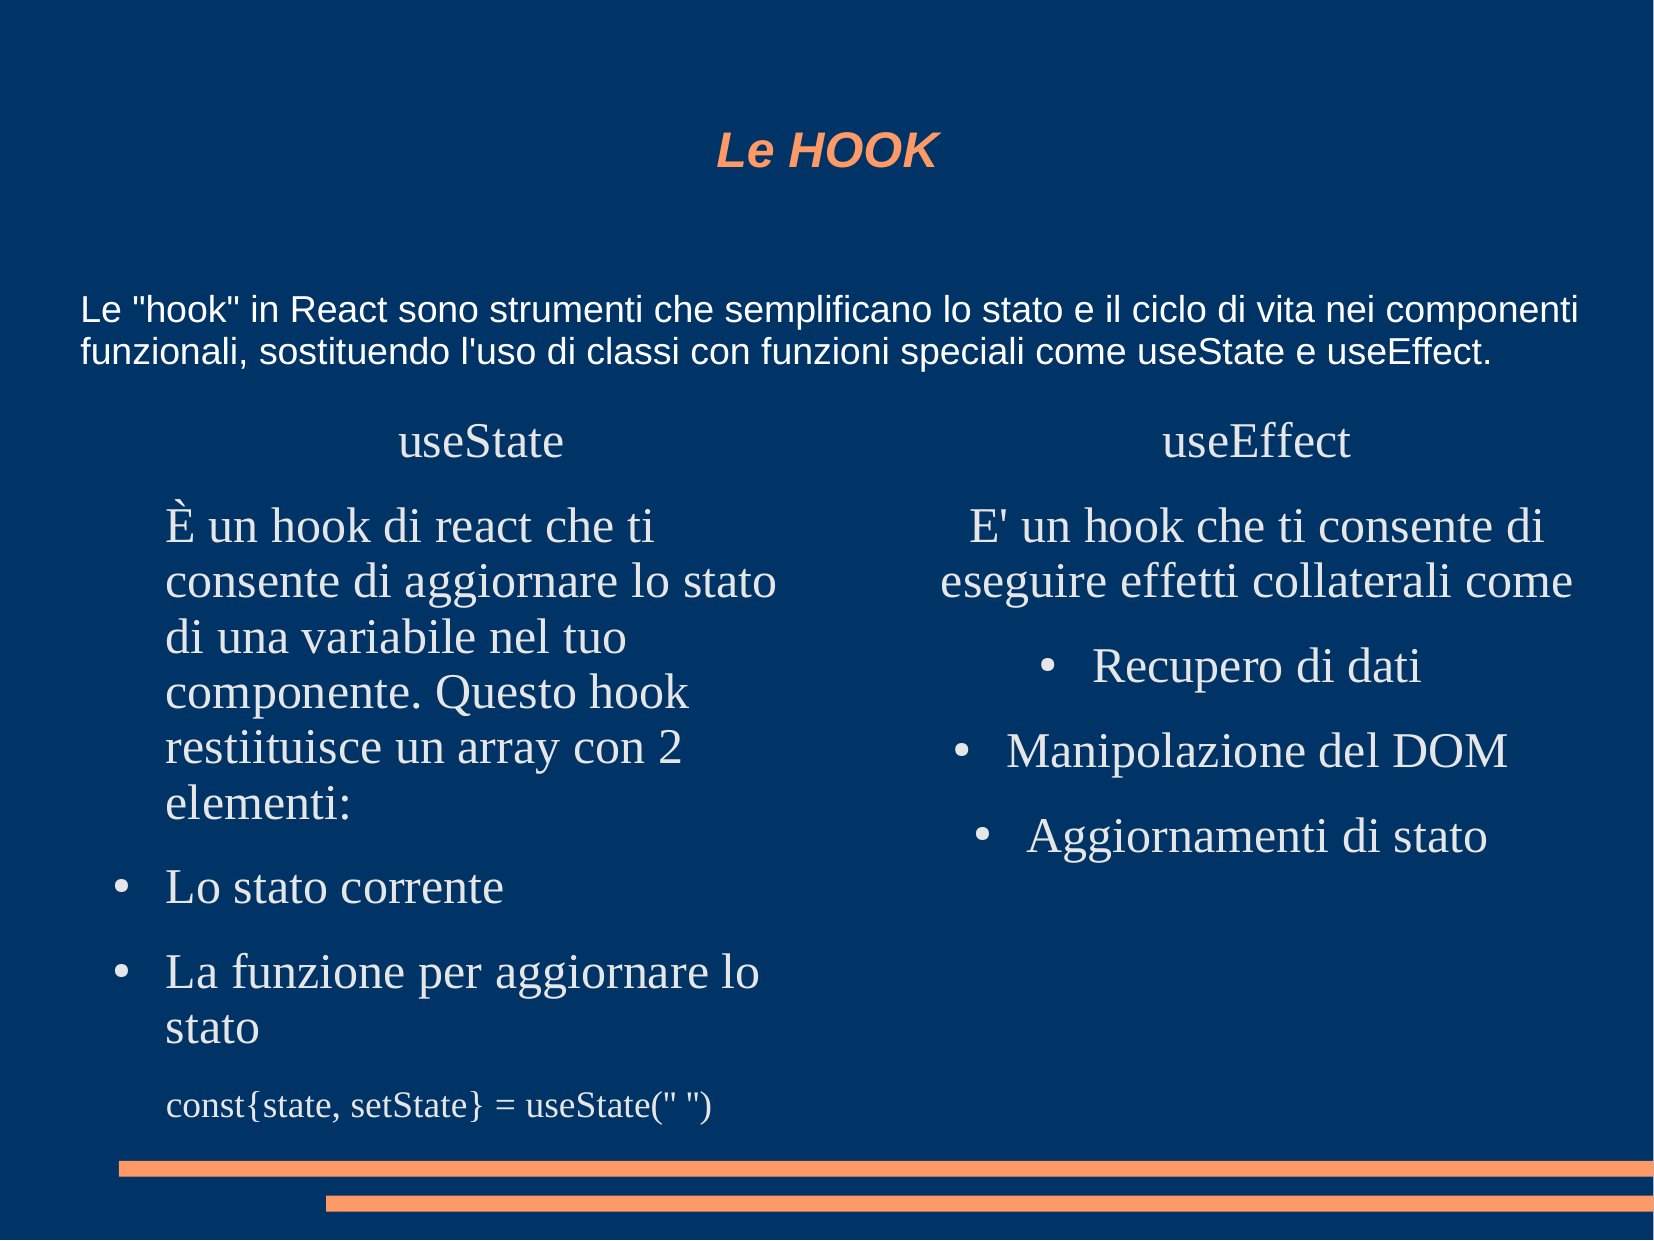

# Le HOOK
Le "hook" in React sono strumenti che semplificano lo stato e il ciclo di vita nei componenti funzionali, sostituendo l'uso di classi con funzioni speciali come useState e useEffect.
useState
È un hook di react che ti consente di aggiornare lo stato di una variabile nel tuo componente. Questo hook restiituisce un array con 2 elementi:
Lo stato corrente
La funzione per aggiornare lo stato
const{state, setState} = useState('' '')
useEffect
E' un hook che ti consente di eseguire effetti collaterali come
Recupero di dati
Manipolazione del DOM
Aggiornamenti di stato